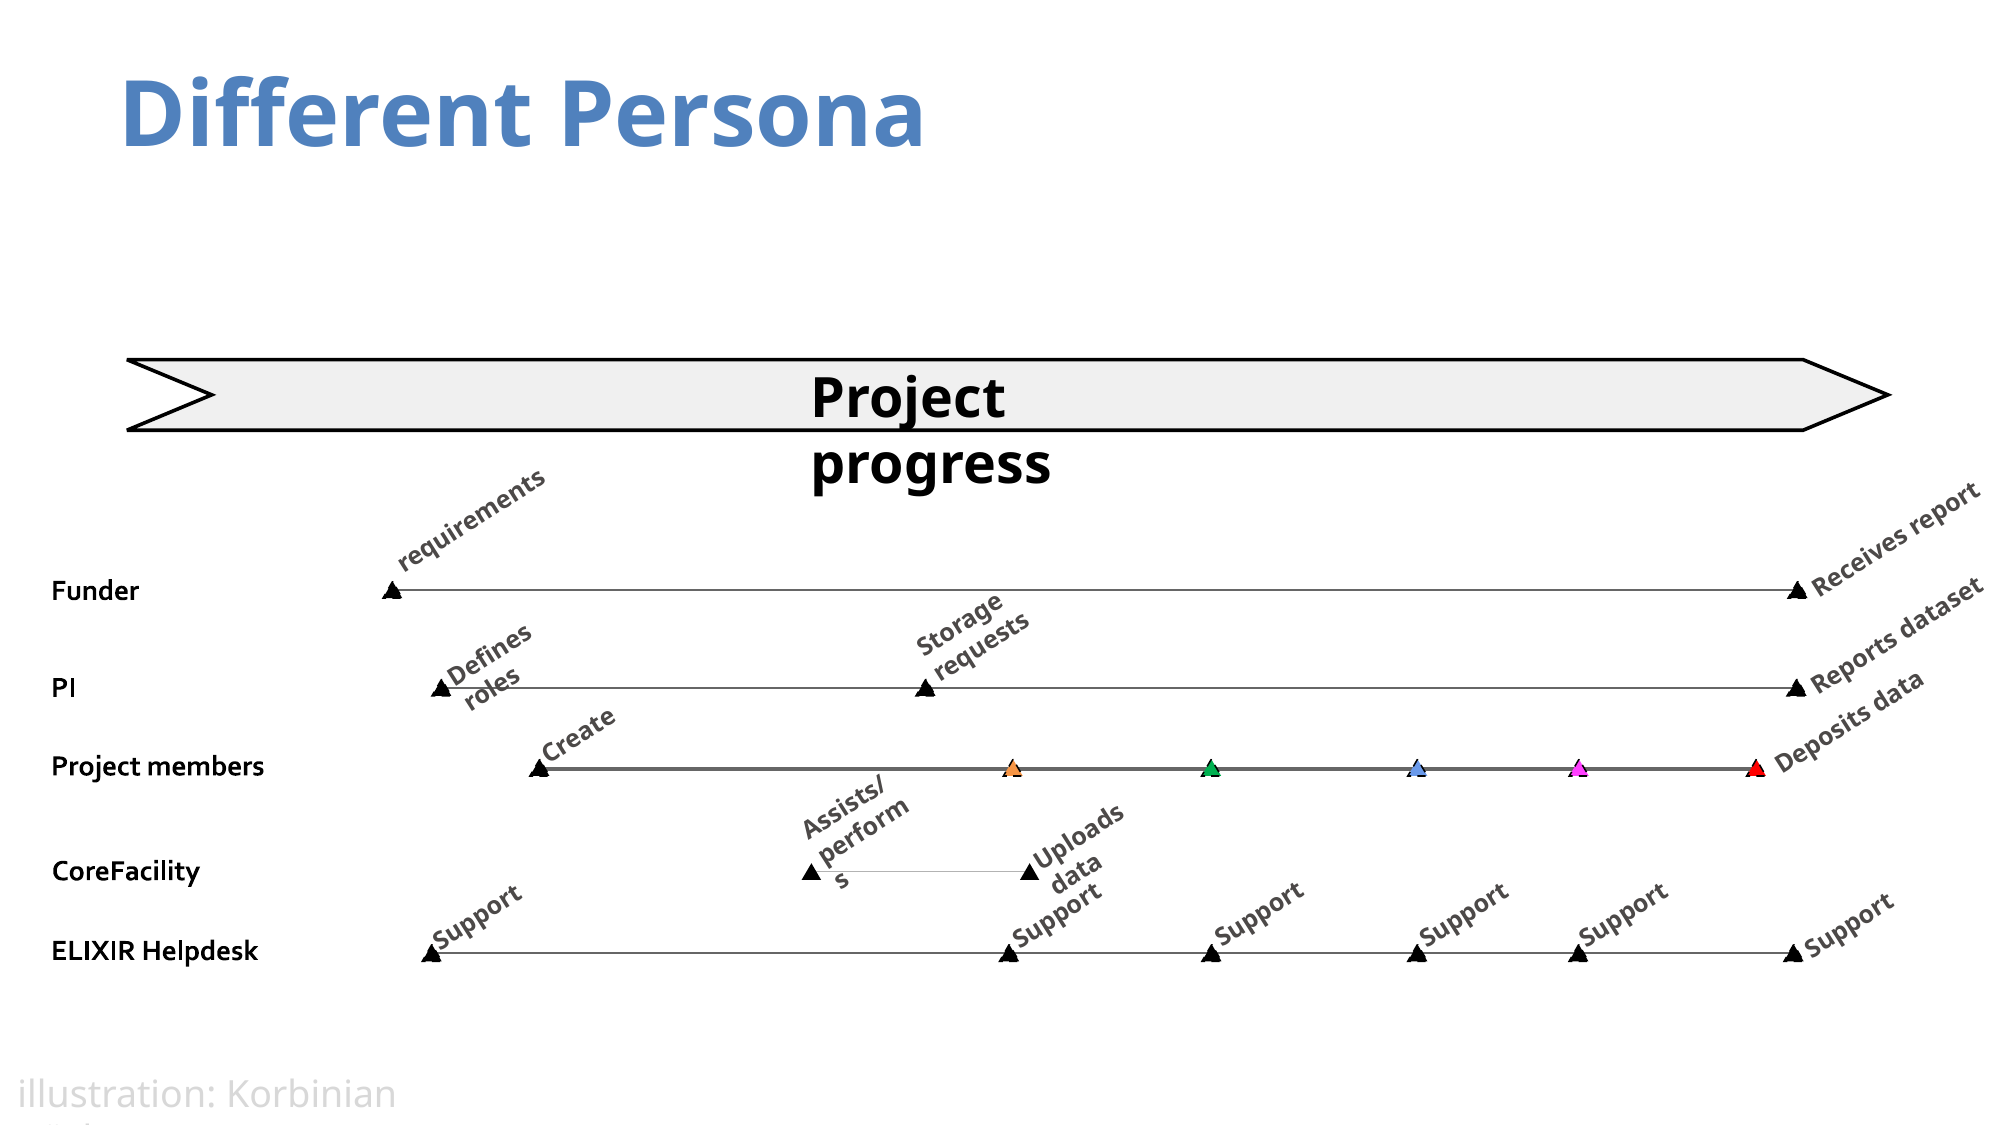

Different Persona
Project progress
requirements
Receives report
Reports dataset
Storage requests
Defines roles
Deposits data
Create
Assists/
performs
Uploads data
Support
Support
Support
Support
Support
Support
illustration: Korbinian Bösl